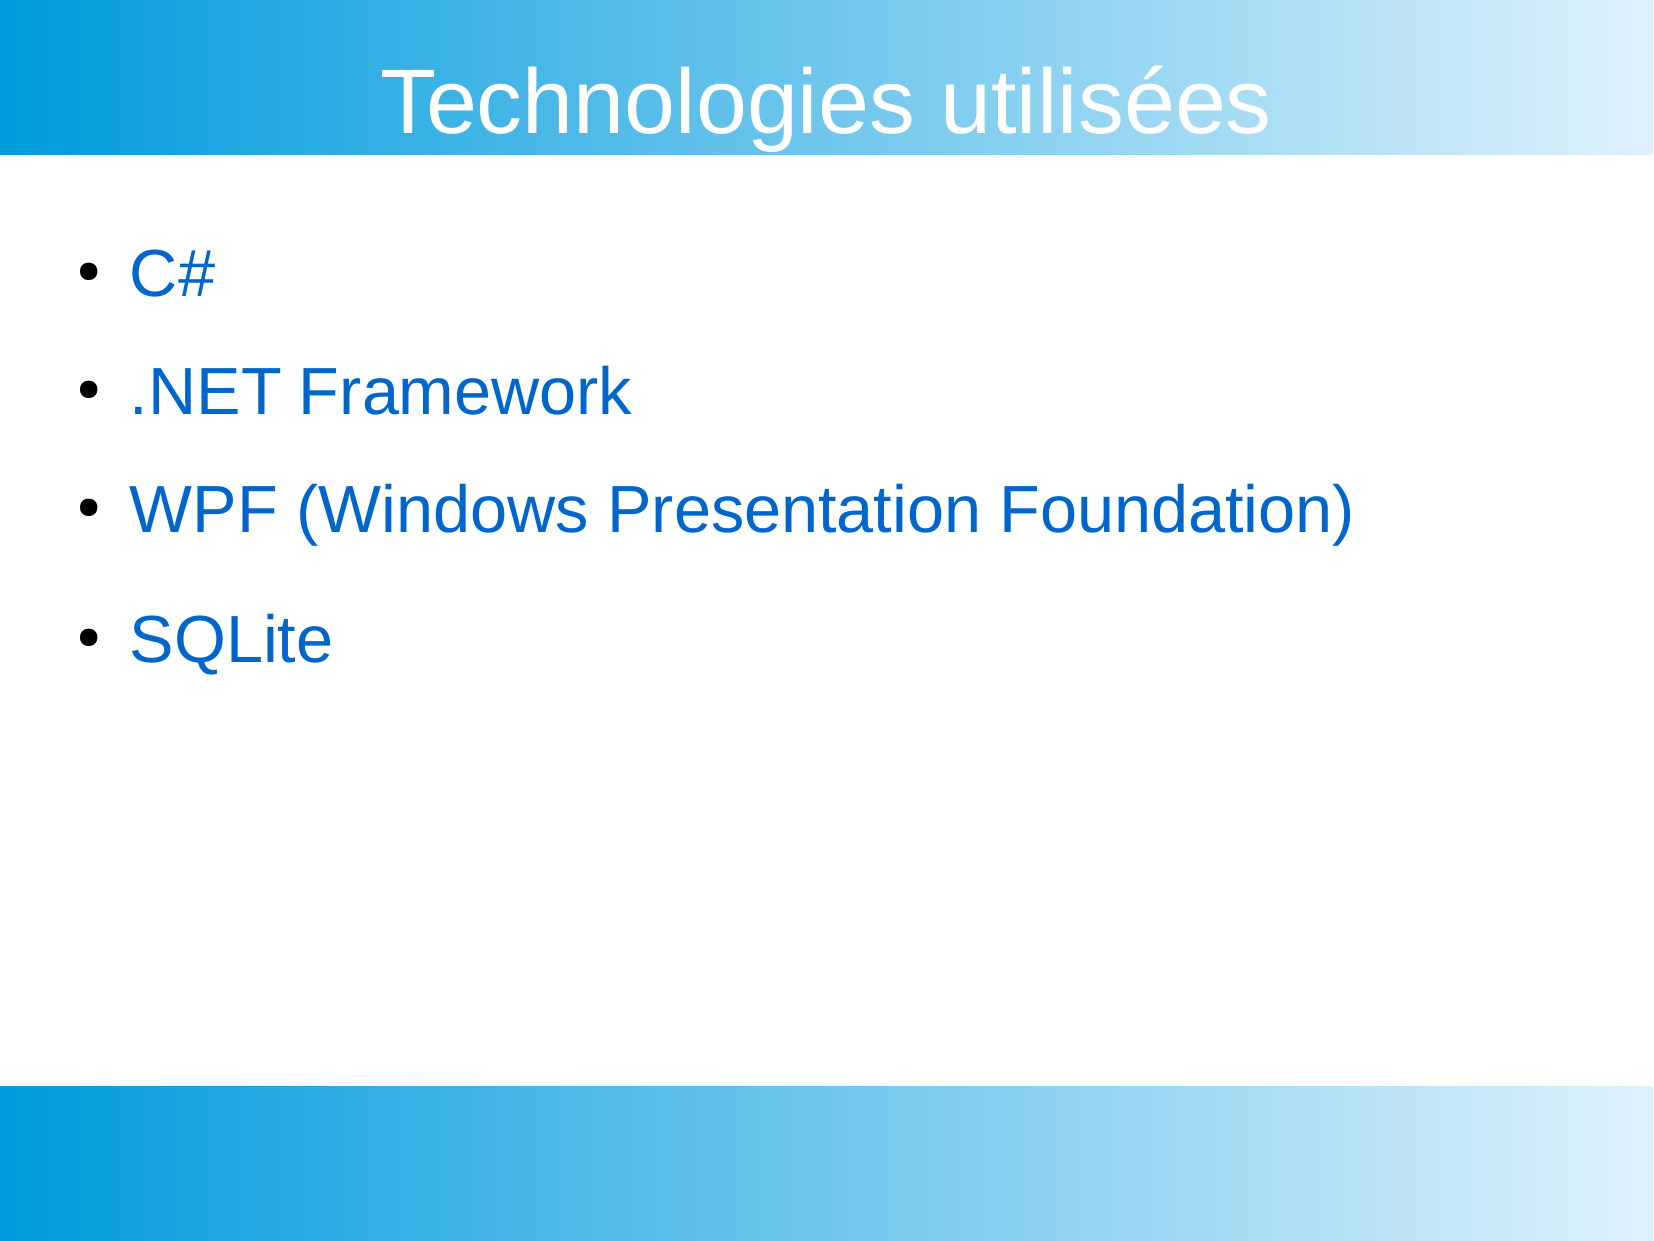

# Technologies utilisées
C#
.NET Framework
WPF (Windows Presentation Foundation)
SQLite